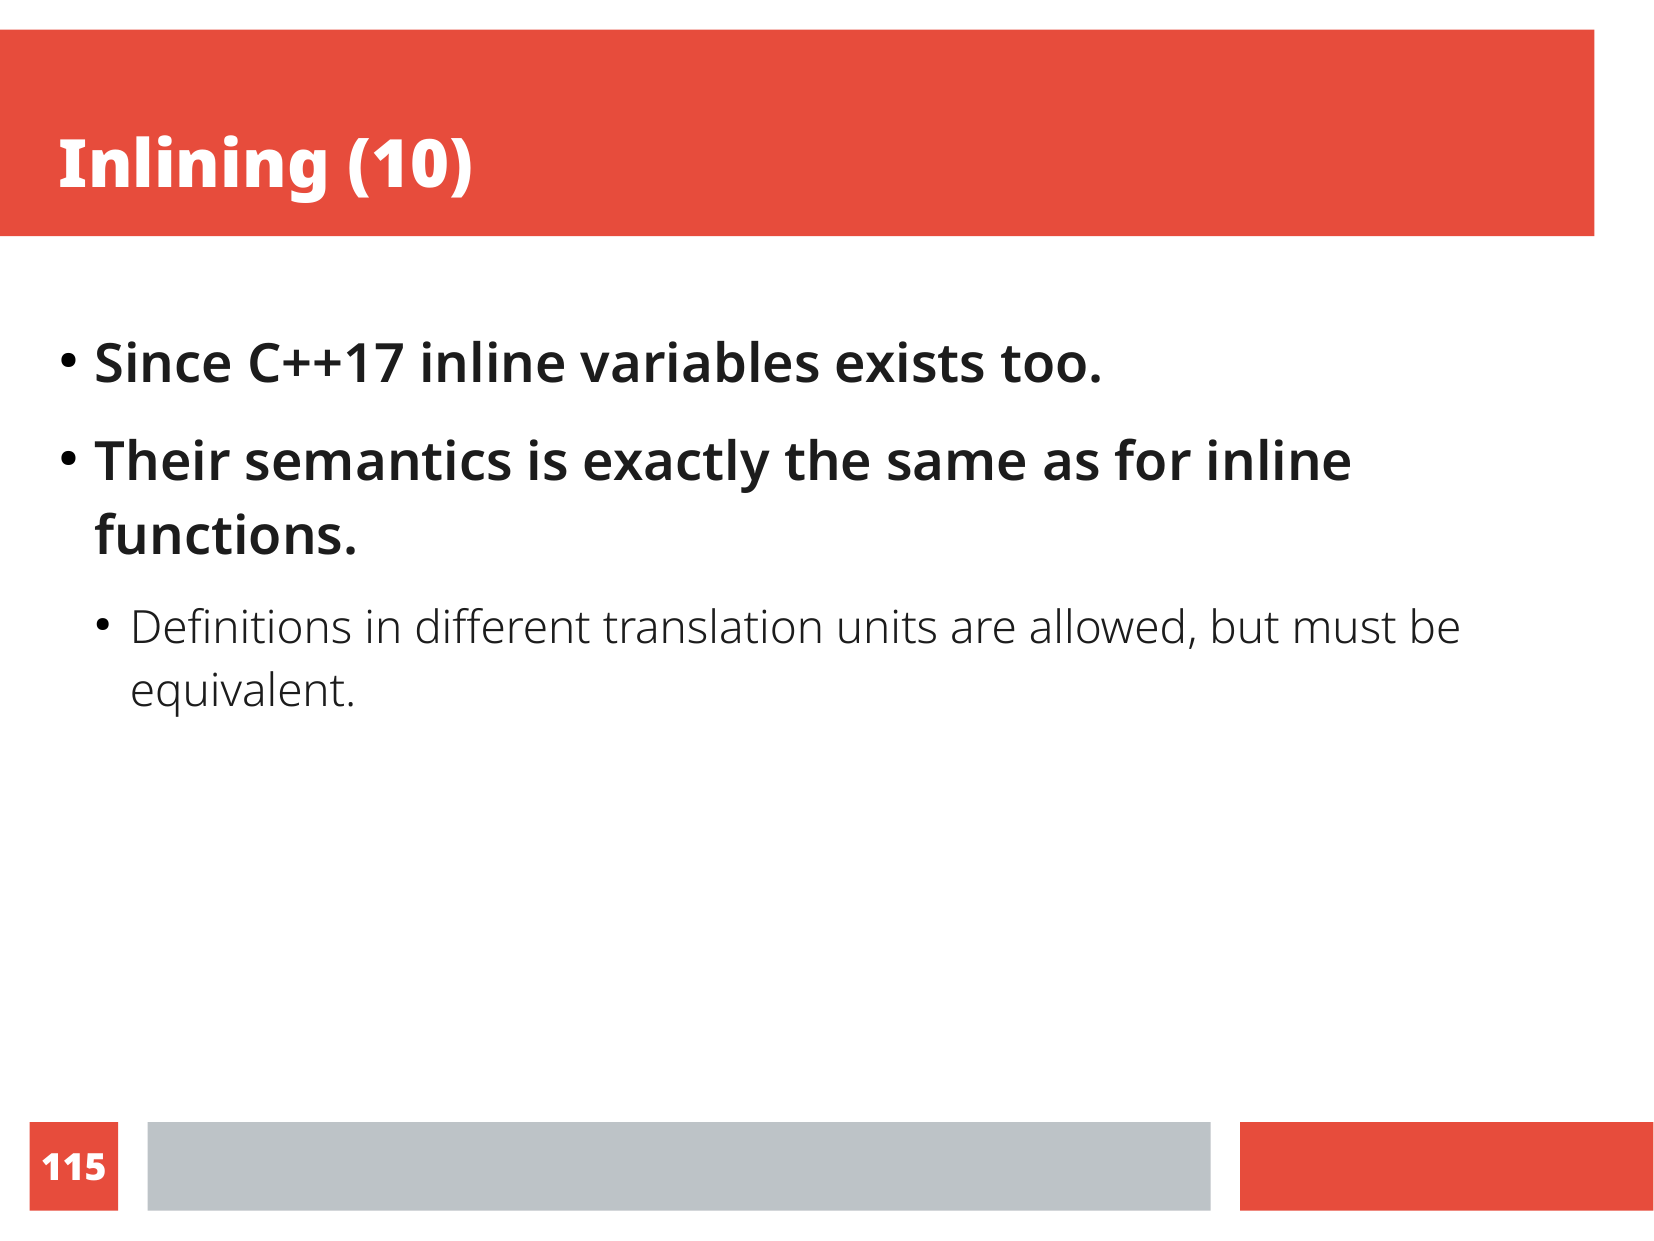

# Inlining (10)
Since C++17 inline variables exists too.
Their semantics is exactly the same as for inline functions.
Definitions in different translation units are allowed, but must be equivalent.
115